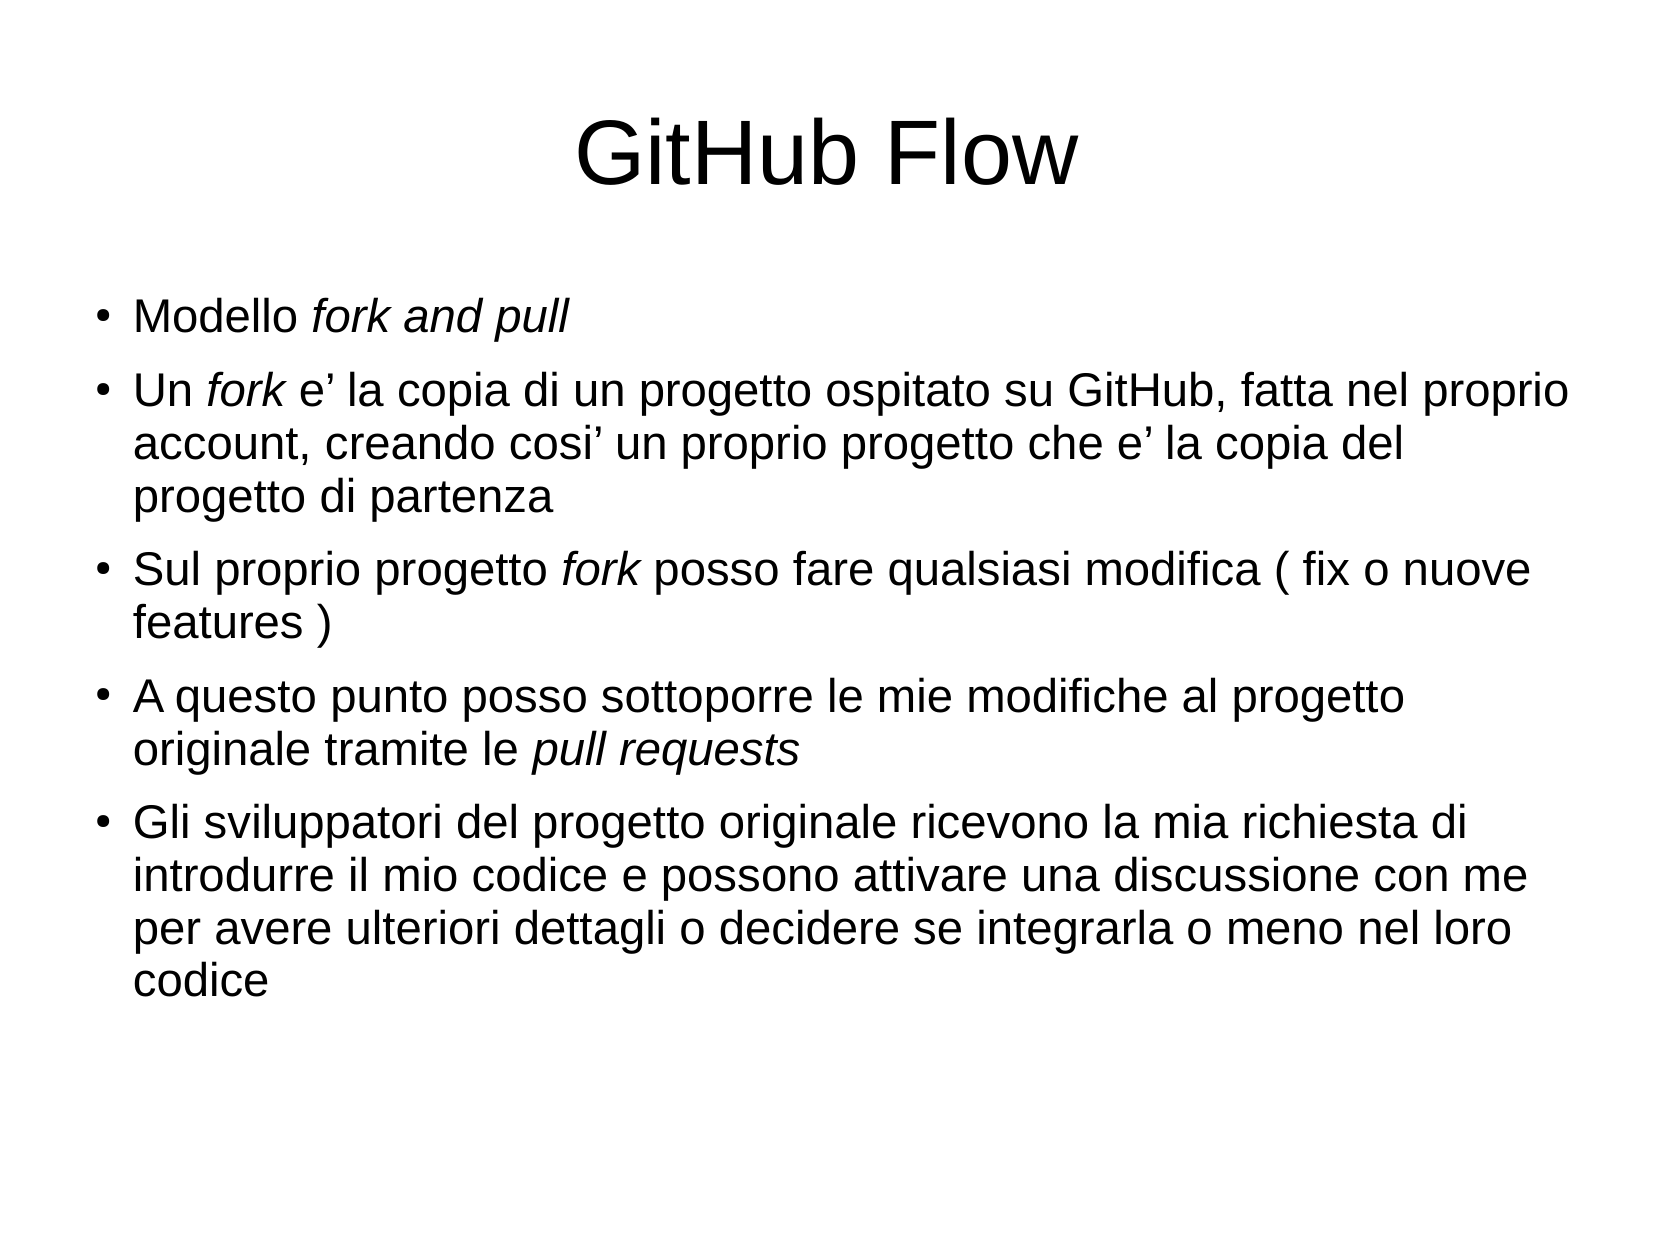

# GitHub Flow
Modello fork and pull
Un fork e’ la copia di un progetto ospitato su GitHub, fatta nel proprio account, creando cosi’ un proprio progetto che e’ la copia del progetto di partenza
Sul proprio progetto fork posso fare qualsiasi modifica ( fix o nuove features )
A questo punto posso sottoporre le mie modifiche al progetto originale tramite le pull requests
Gli sviluppatori del progetto originale ricevono la mia richiesta di introdurre il mio codice e possono attivare una discussione con me per avere ulteriori dettagli o decidere se integrarla o meno nel loro codice